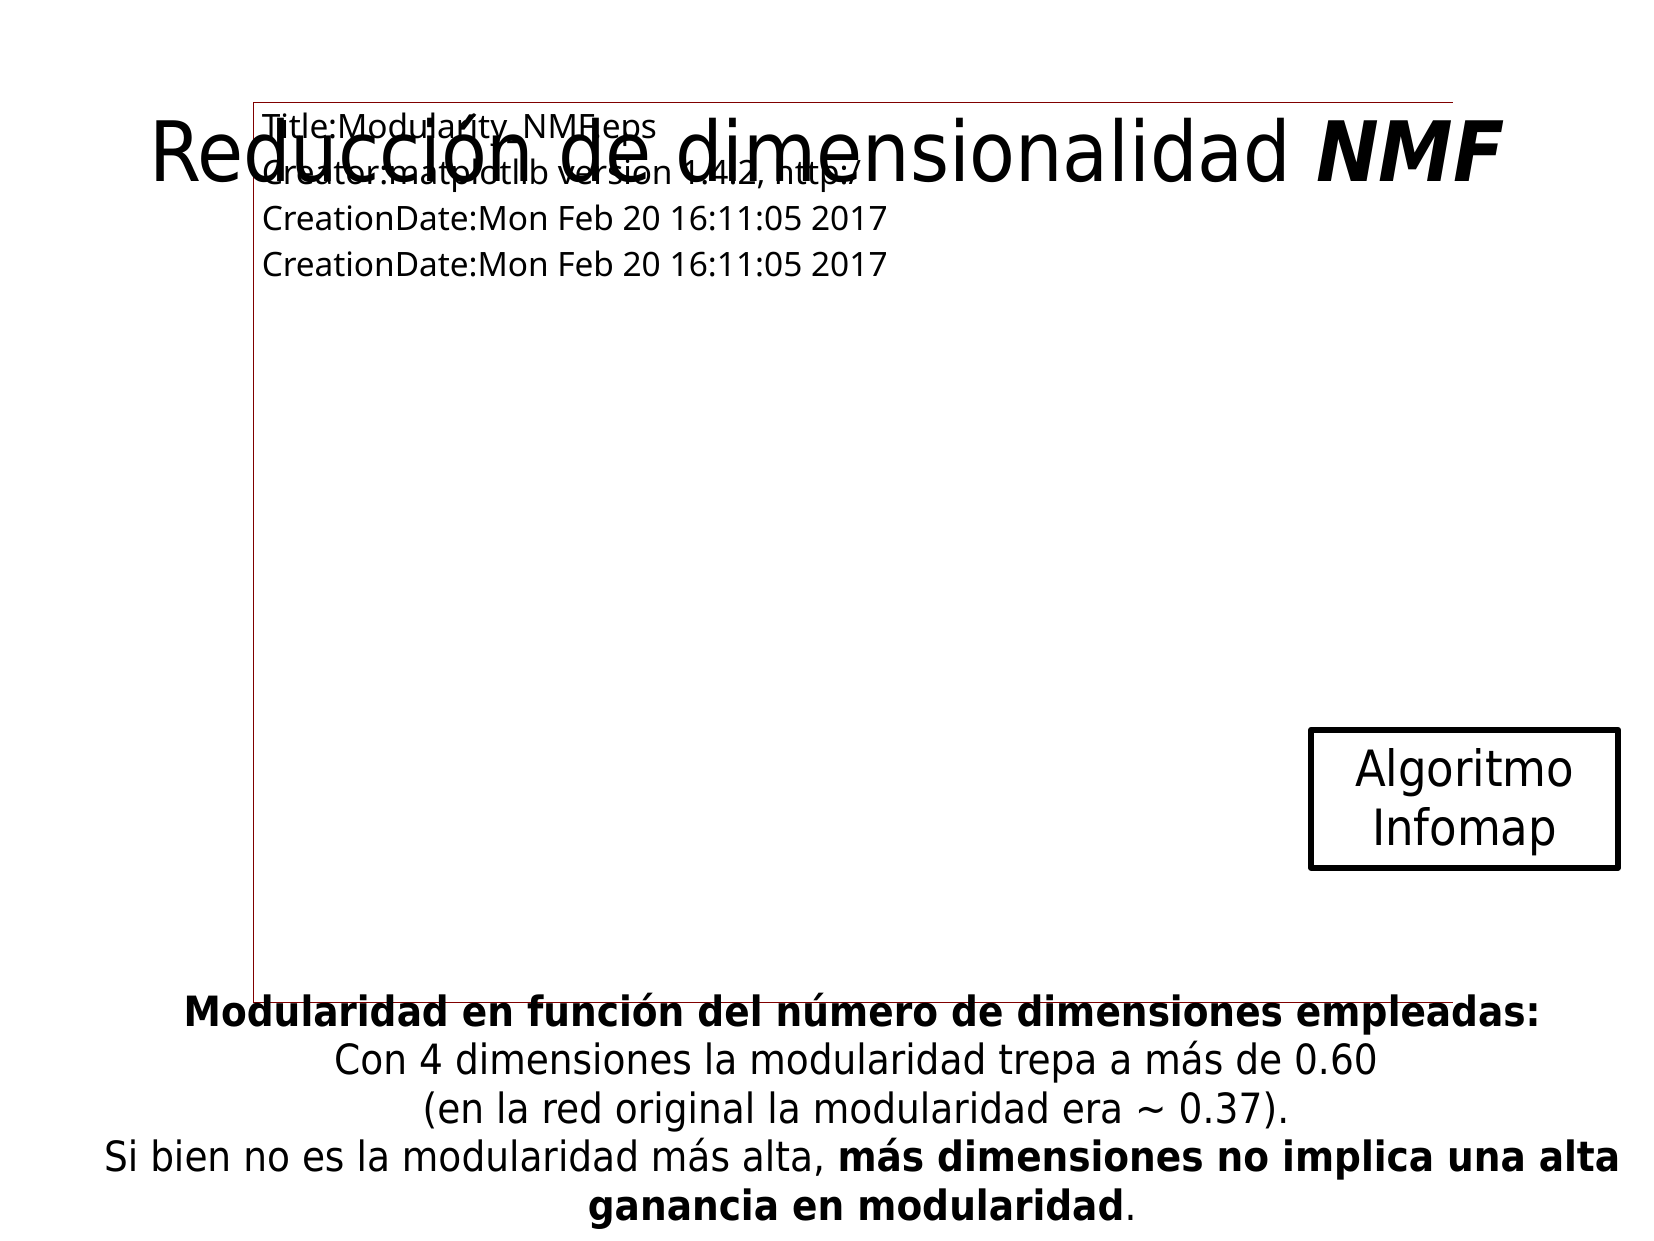

# Reducción de dimensionalidad NMF
Algoritmo Infomap
Modularidad en función del número de dimensiones empleadas:
Con 4 dimensiones la modularidad trepa a más de 0.60
(en la red original la modularidad era ~ 0.37).
Si bien no es la modularidad más alta, más dimensiones no implica una alta ganancia en modularidad.